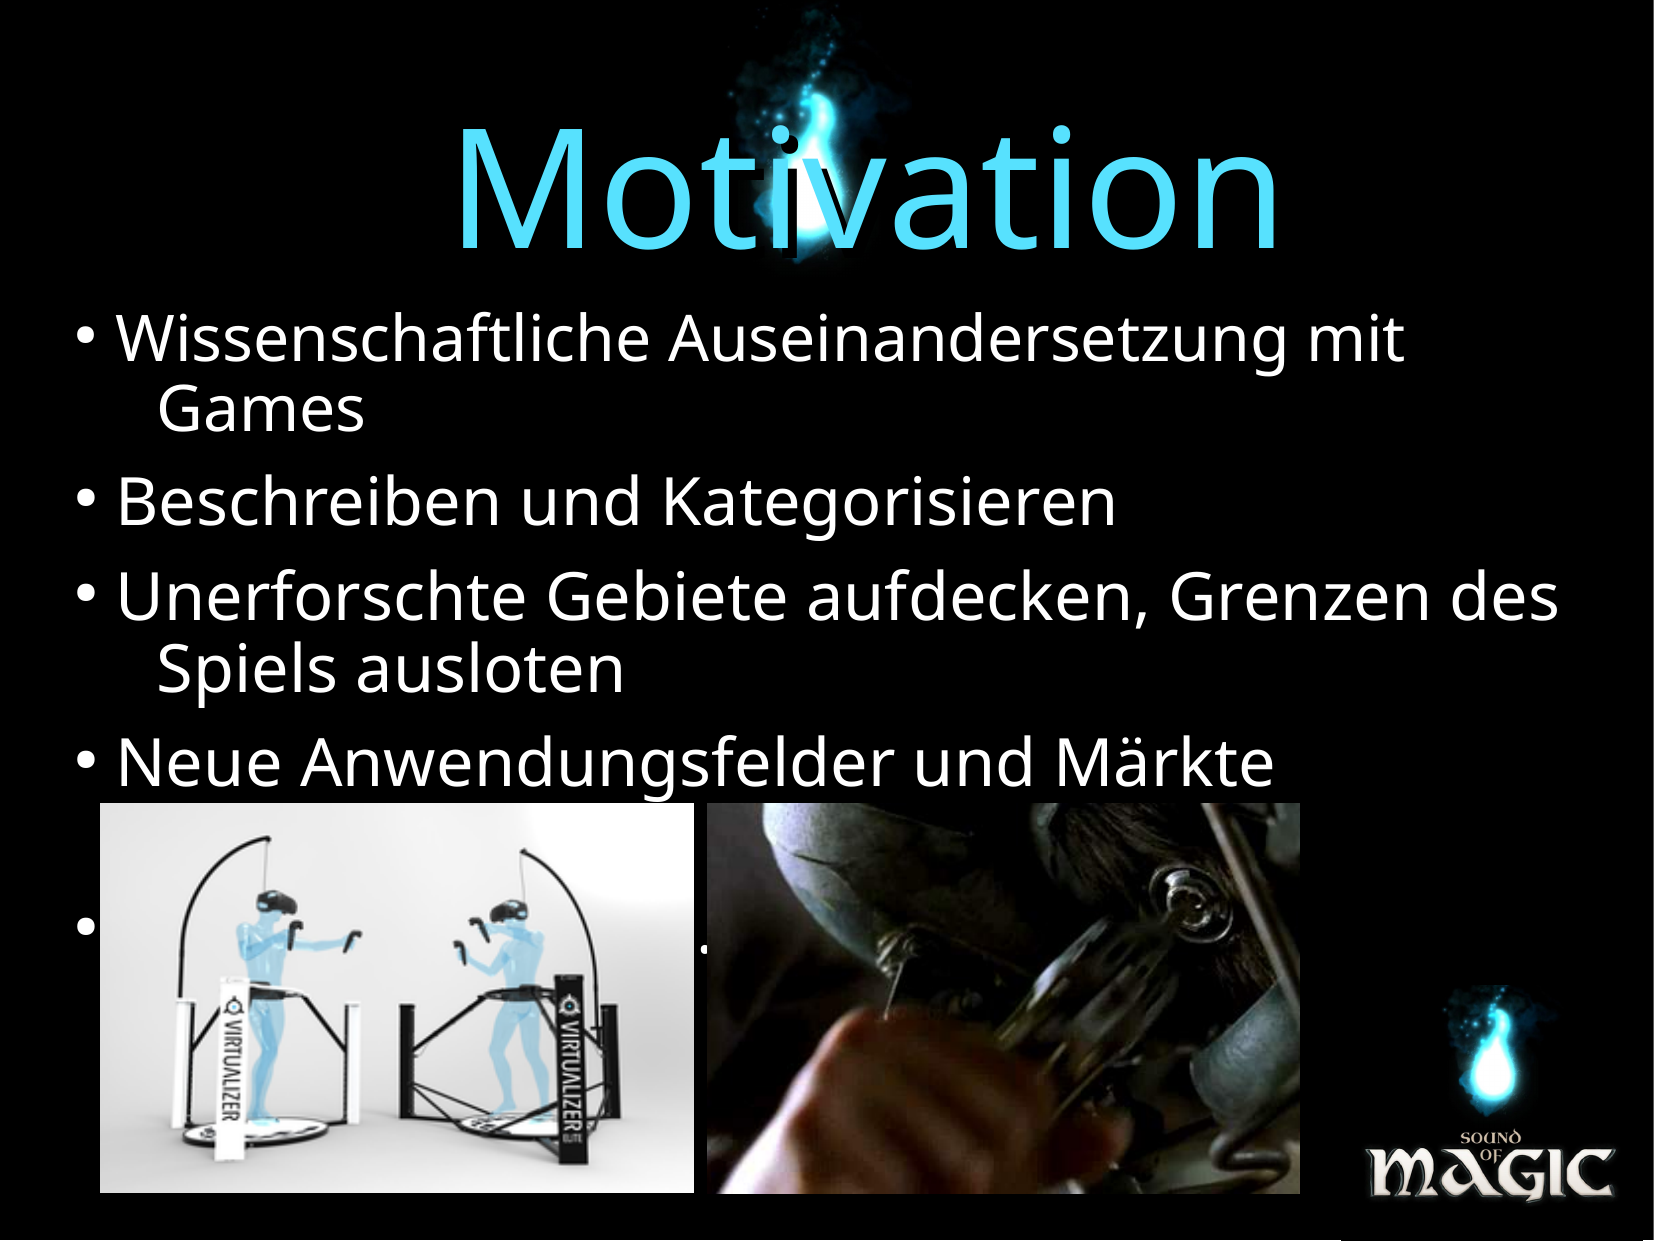

Motivation
# Wissenschaftliche Auseinandersetzung mit Games
Beschreiben und Kategorisieren
Unerforschte Gebiete aufdecken, Grenzen des Spiels ausloten
Neue Anwendungsfelder und Märkte entdecken
Stetiger Ausbau vs. Reduktion